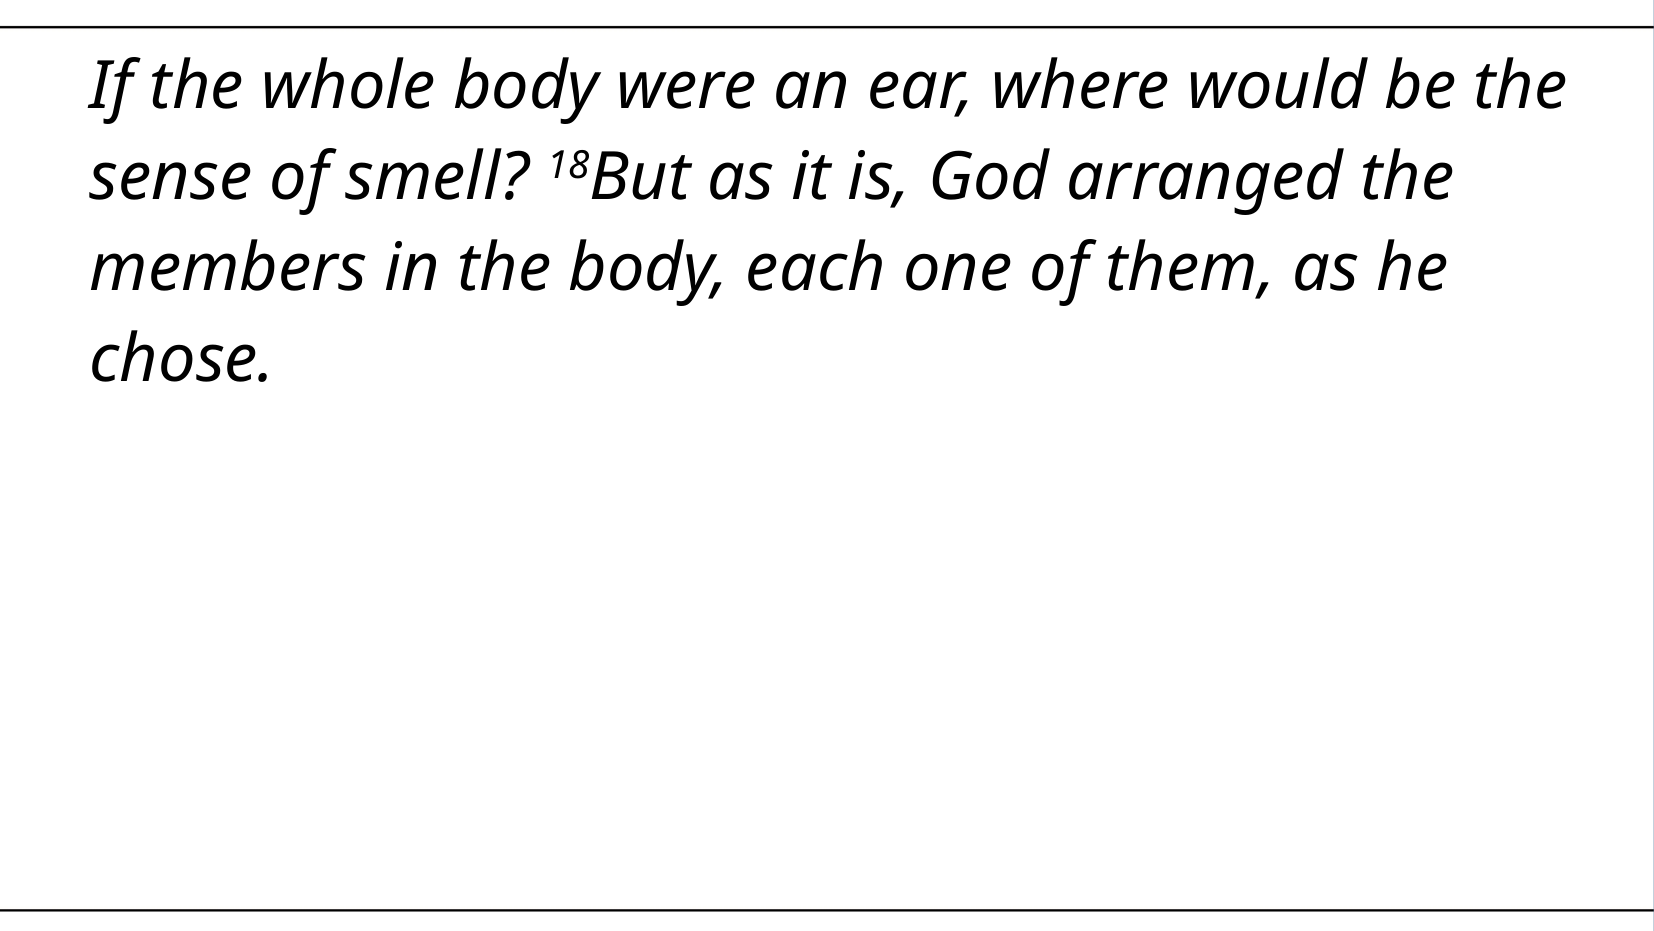

If the whole body were an ear, where would be the sense of smell? 18But as it is, God arranged the members in the body, each one of them, as he chose.